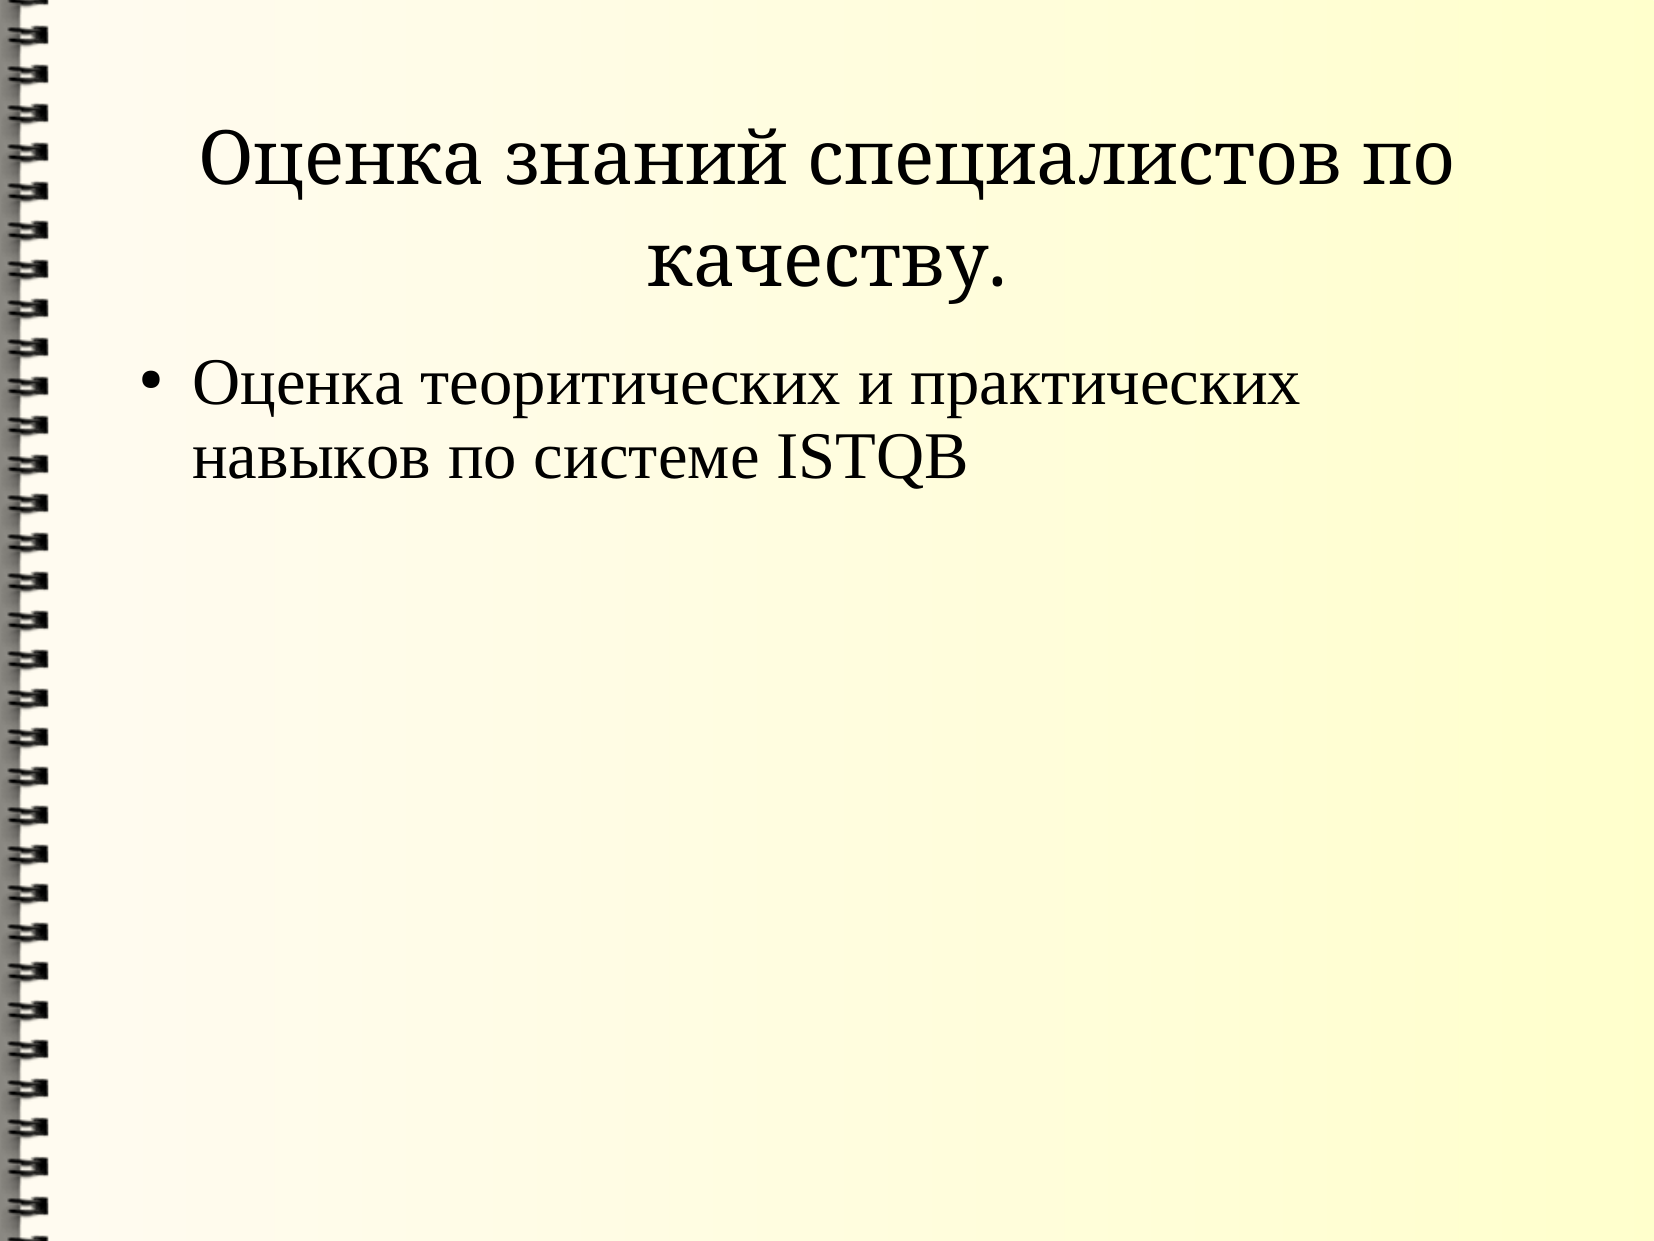

# Оценка знаний специалистов по качеству.
Оценка теоритических и практических навыков по системе ISTQB